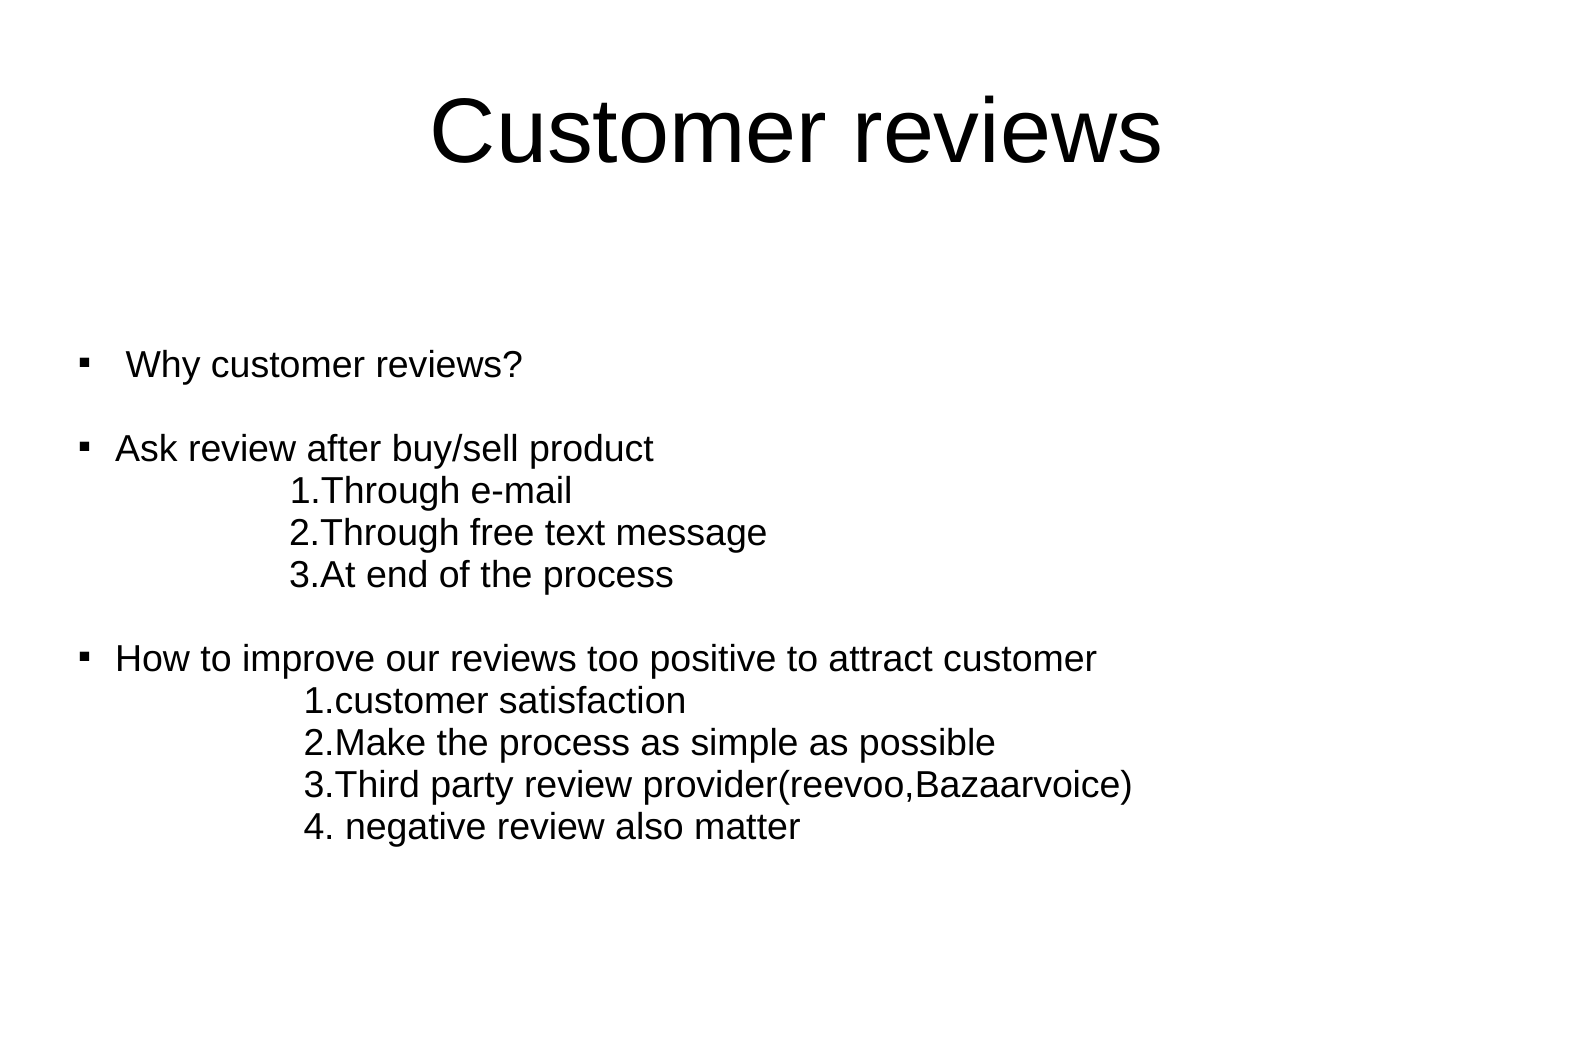

# Customer reviews
 Why customer reviews?
Ask review after buy/sell product
 1.Through e-mail 2.Through free text message 3.At end of the process
How to improve our reviews too positive to attract customer 1.customer satisfaction 2.Make the process as simple as possible 3.Third party review provider(reevoo,Bazaarvoice) 4. negative review also matter